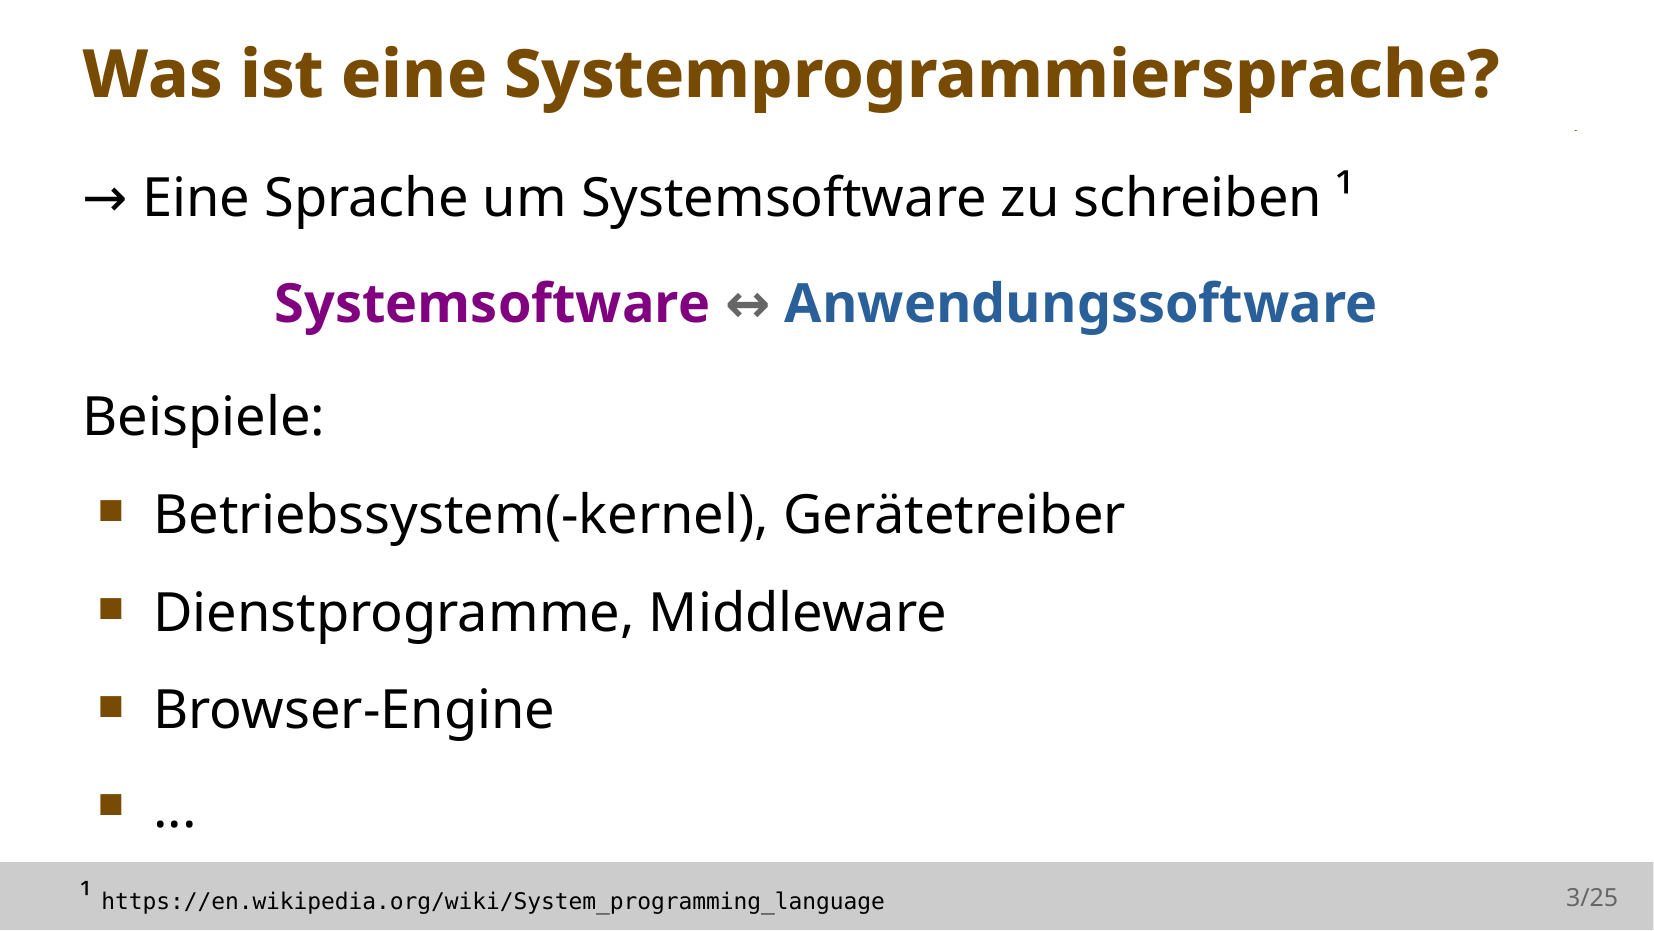

# Was ist eine Systemprogrammiersprache?
→ Eine Sprache um Systemsoftware zu schreiben ¹
Systemsoftware ↔ Anwendungssoftware
Beispiele:
Betriebssystem(-kernel), Gerätetreiber
Dienstprogramme, Middleware
Browser-Engine
...
¹ https://en.wikipedia.org/wiki/System_programming_language
3